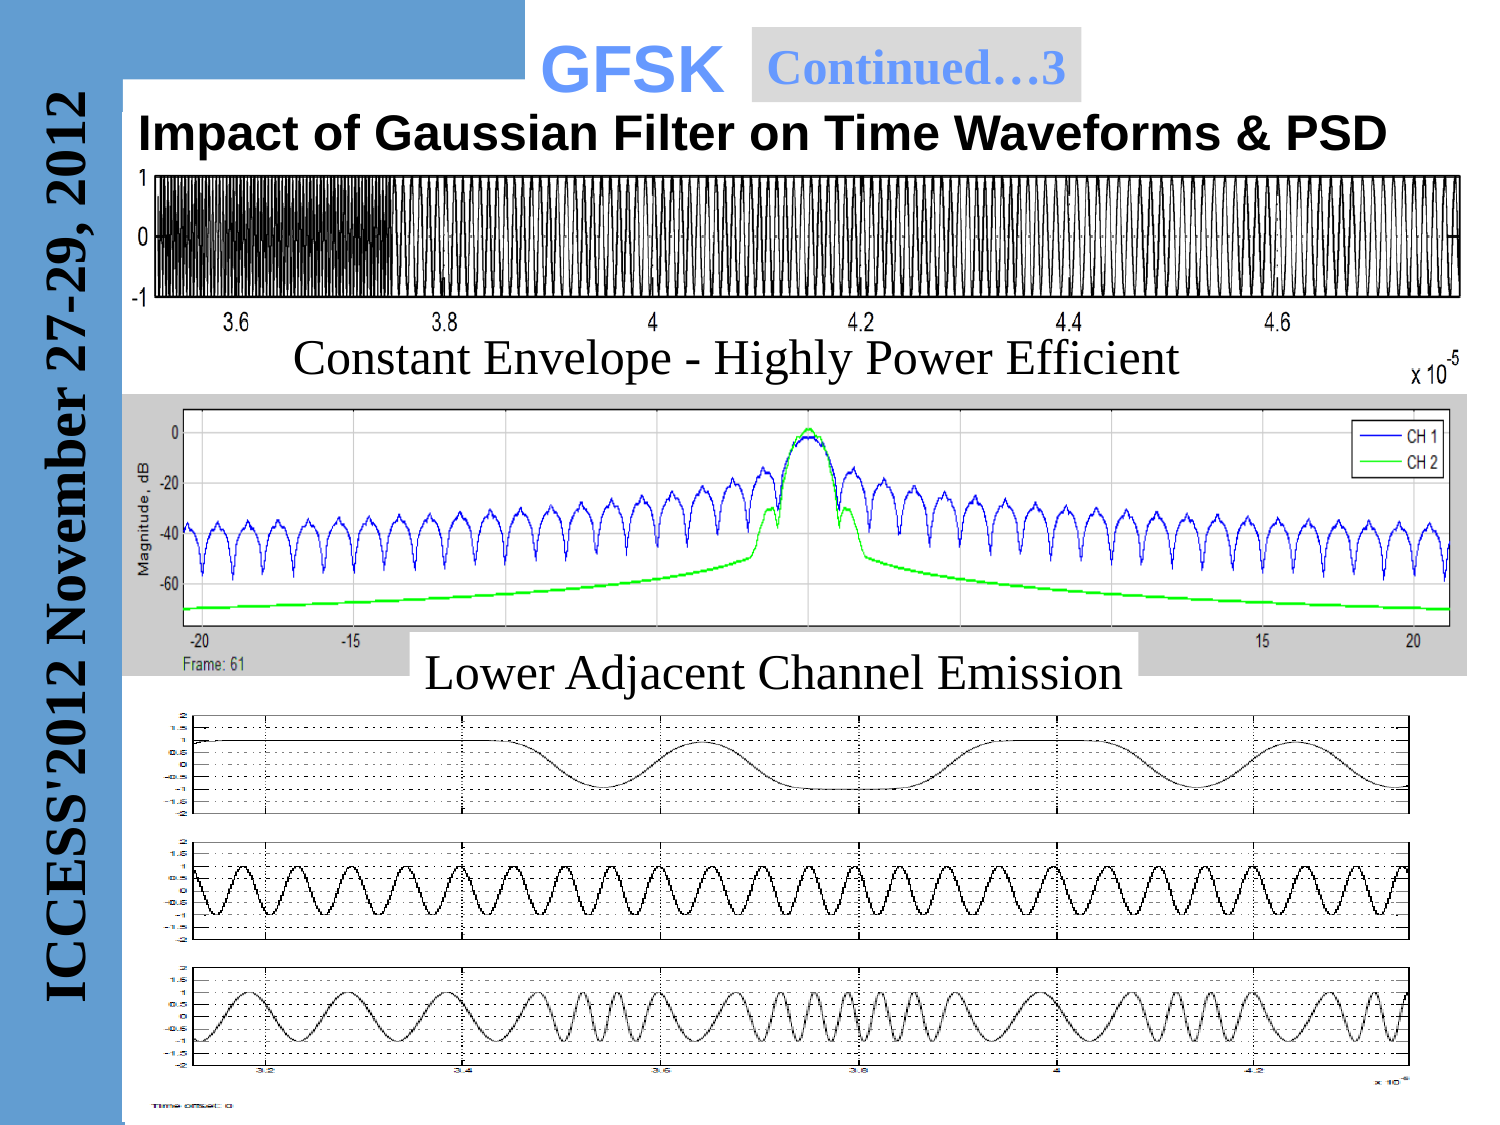

GFSK
Continued…3
# Impact of Gaussian Filter on Time Waveforms & PSD
Constant Envelope - Highly Power Efficient
Lower Adjacent Channel Emission